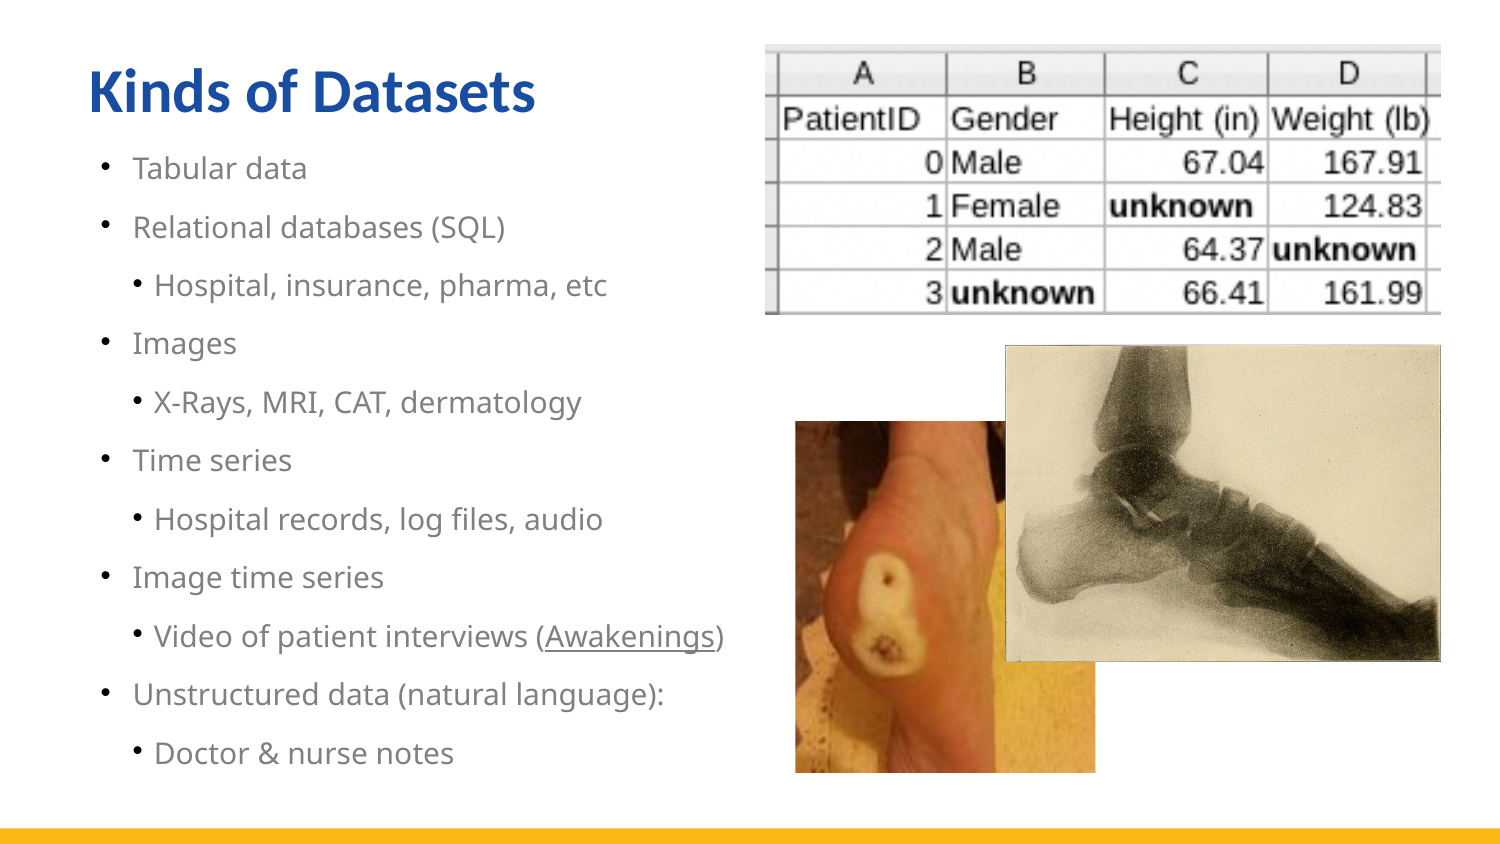

Kinds of Datasets
Tabular data
Relational databases (SQL)
Hospital, insurance, pharma, etc
Images
X-Rays, MRI, CAT, dermatology
Time series
Hospital records, log files, audio
Image time series
Video of patient interviews (Awakenings)
Unstructured data (natural language):
Doctor & nurse notes